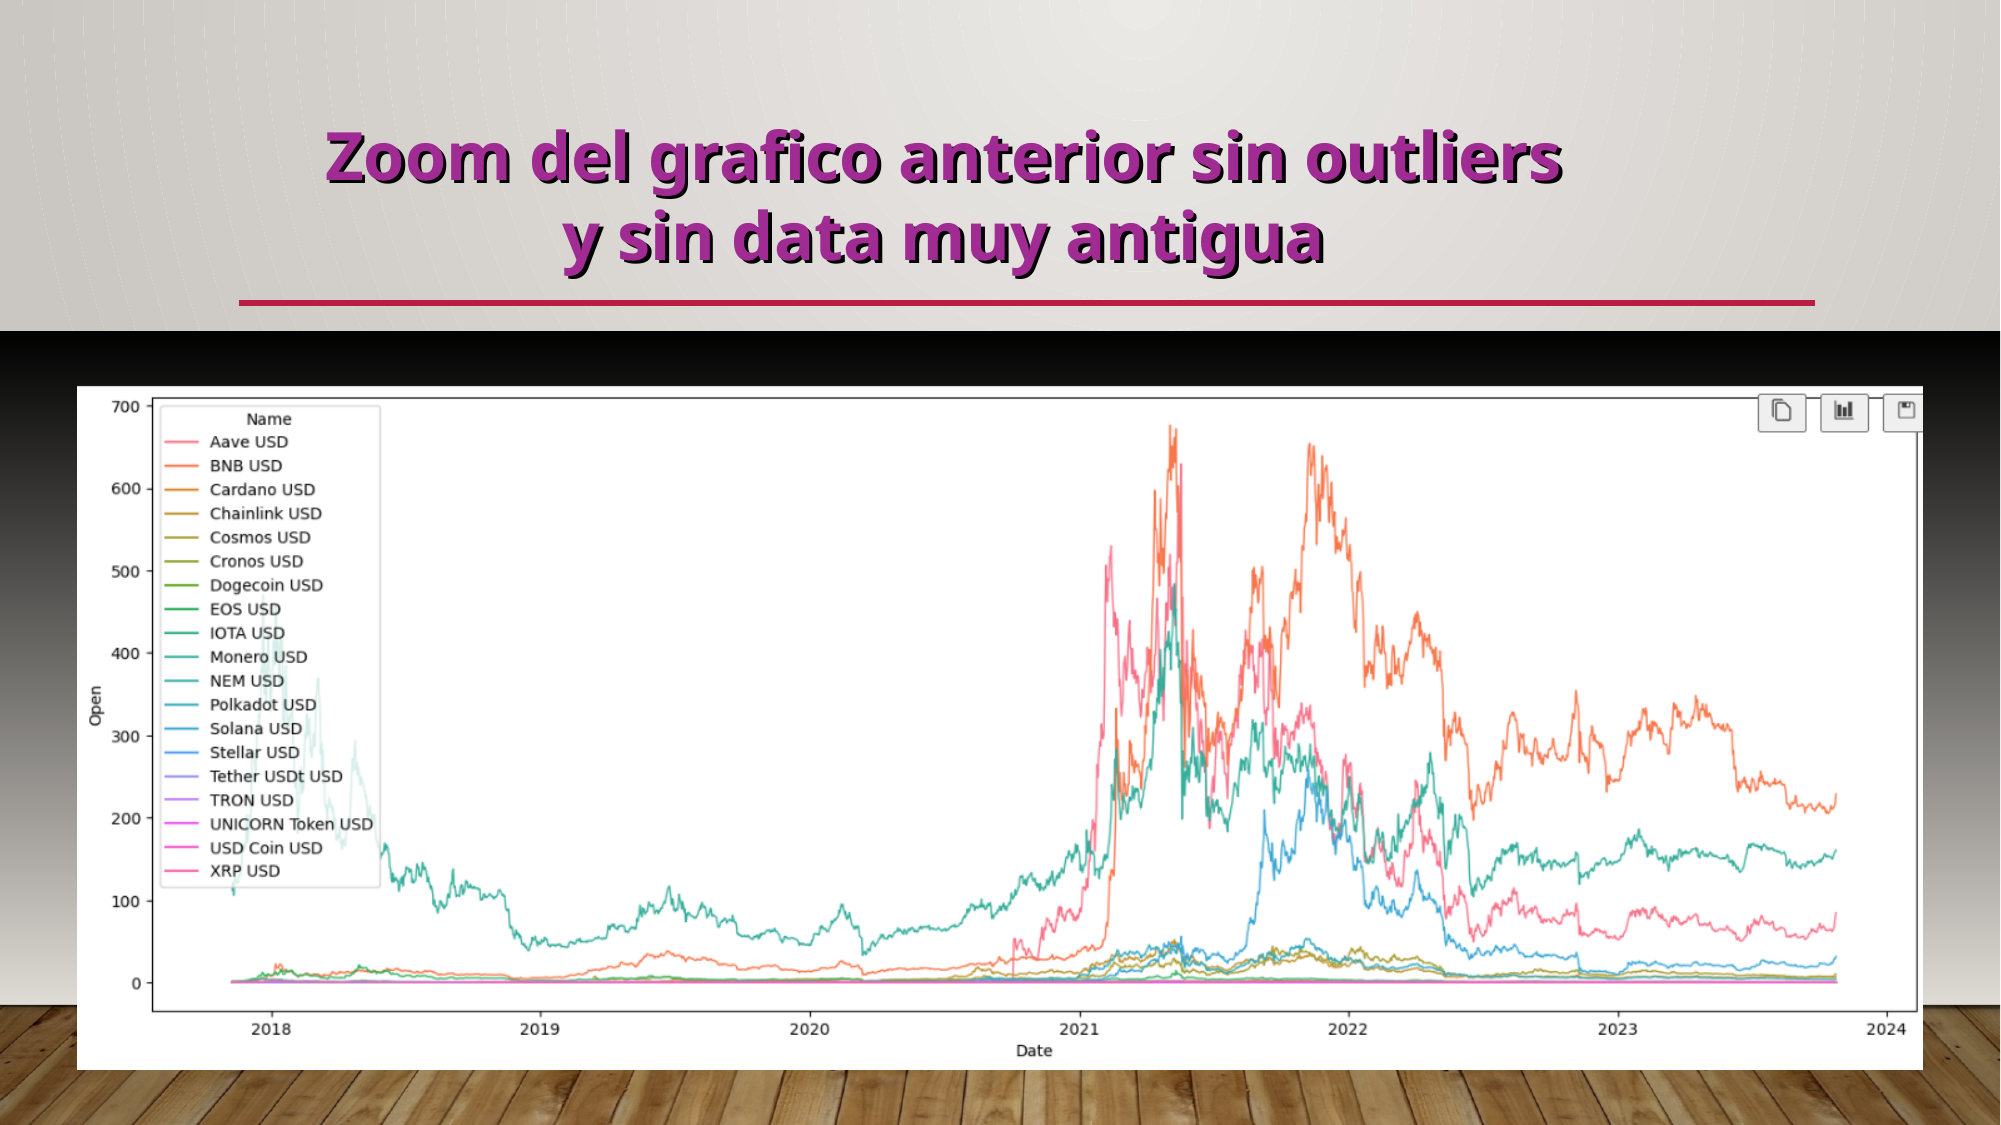

Zoom del grafico anterior sin outliers
y sin data muy antigua